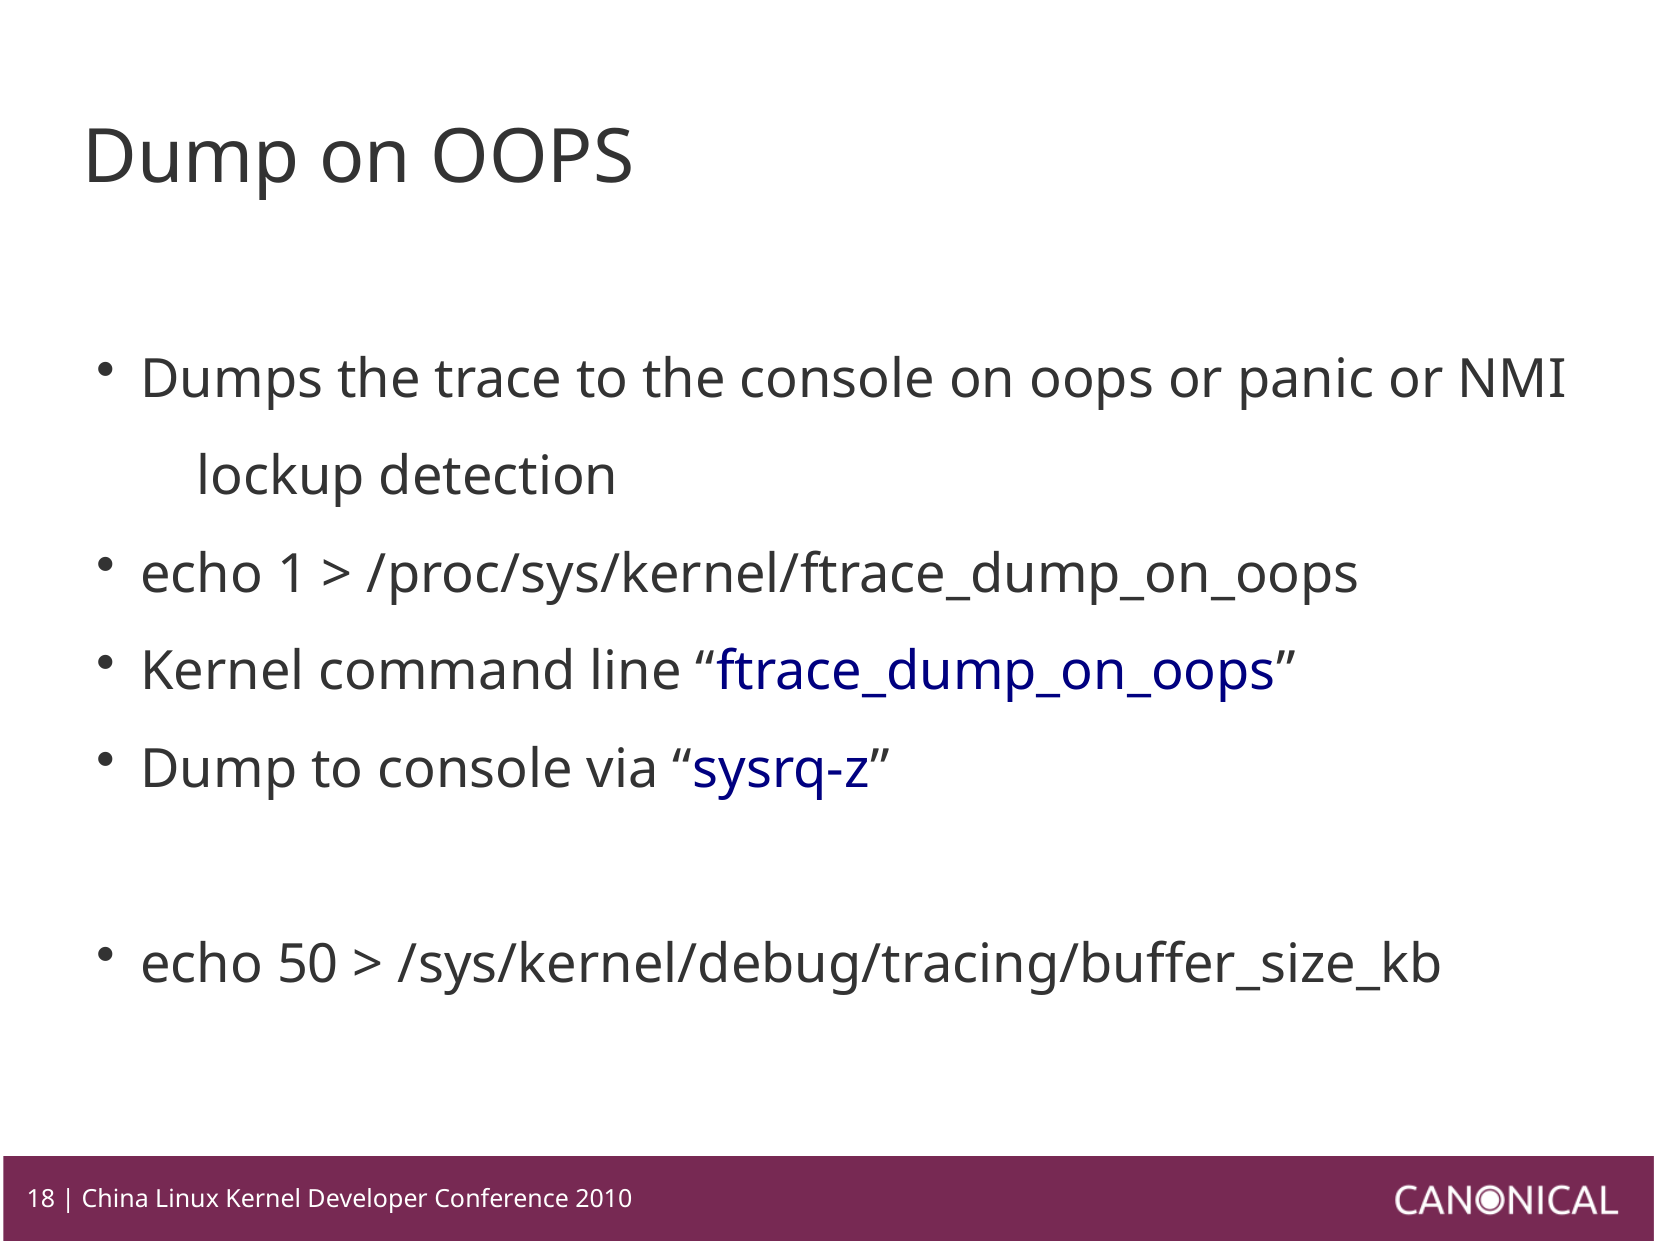

# Dump on OOPS
Dumps the trace to the console on oops or panic or NMI lockup detection
echo 1 > /proc/sys/kernel/ftrace_dump_on_oops
Kernel command line “ftrace_dump_on_oops”
Dump to console via “sysrq-z”
echo 50 > /sys/kernel/debug/tracing/buffer_size_kb